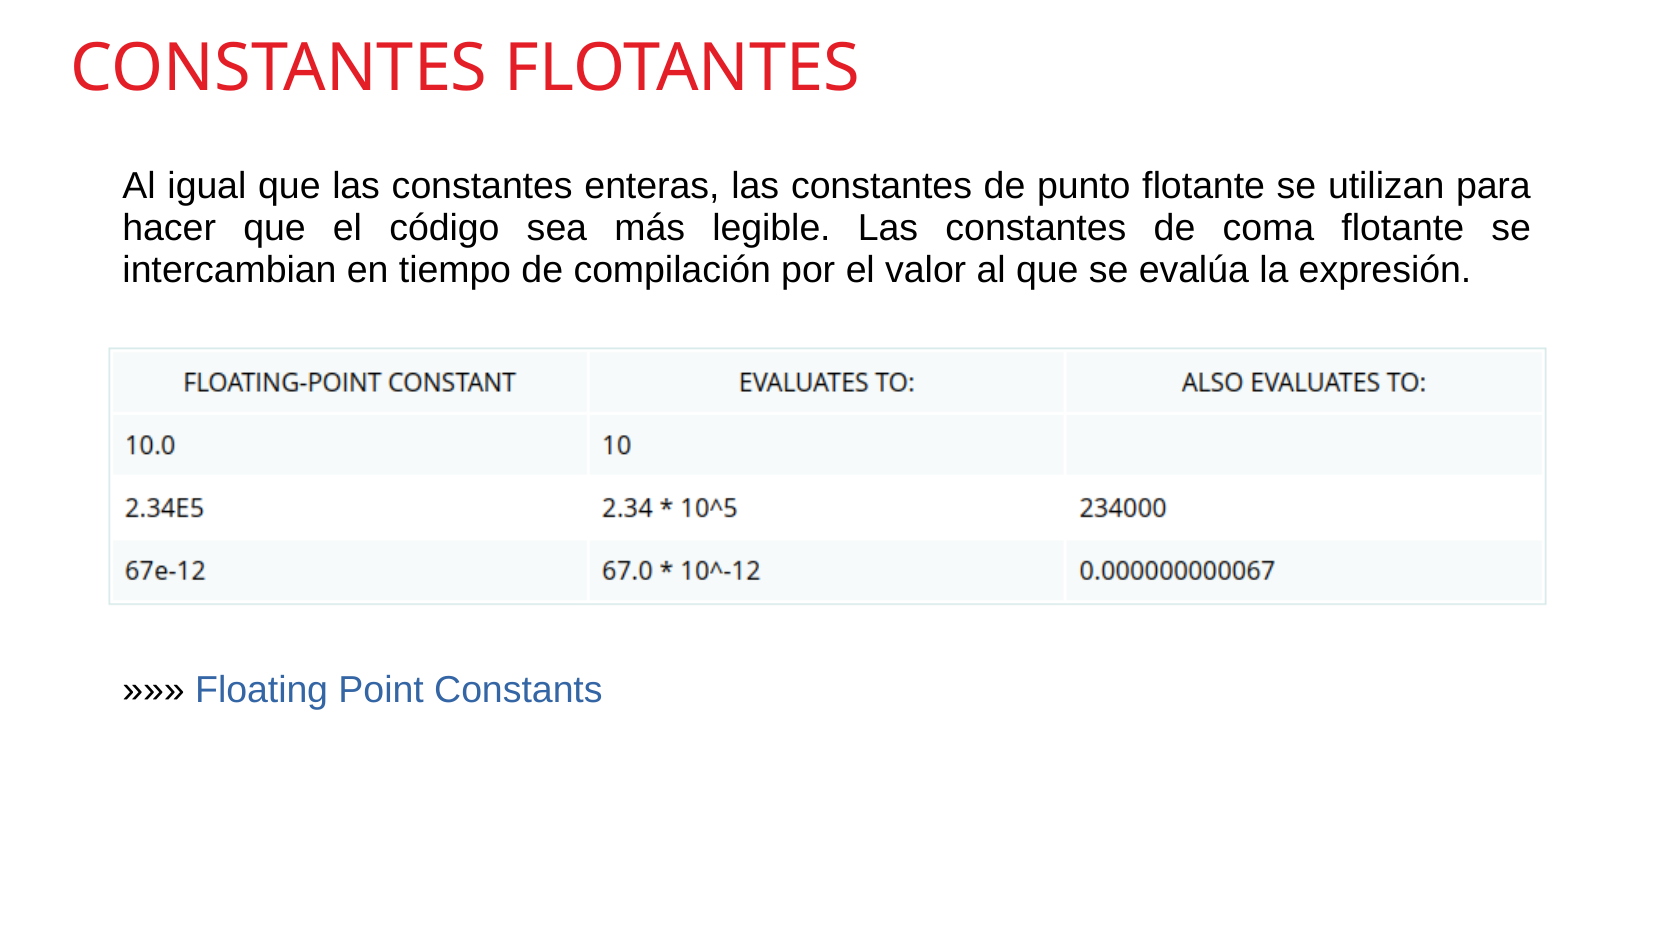

# CONSTANTES FLOTANTES
Al igual que las constantes enteras, las constantes de punto flotante se utilizan para hacer que el código sea más legible. Las constantes de coma flotante se intercambian en tiempo de compilación por el valor al que se evalúa la expresión.
»»» Floating Point Constants